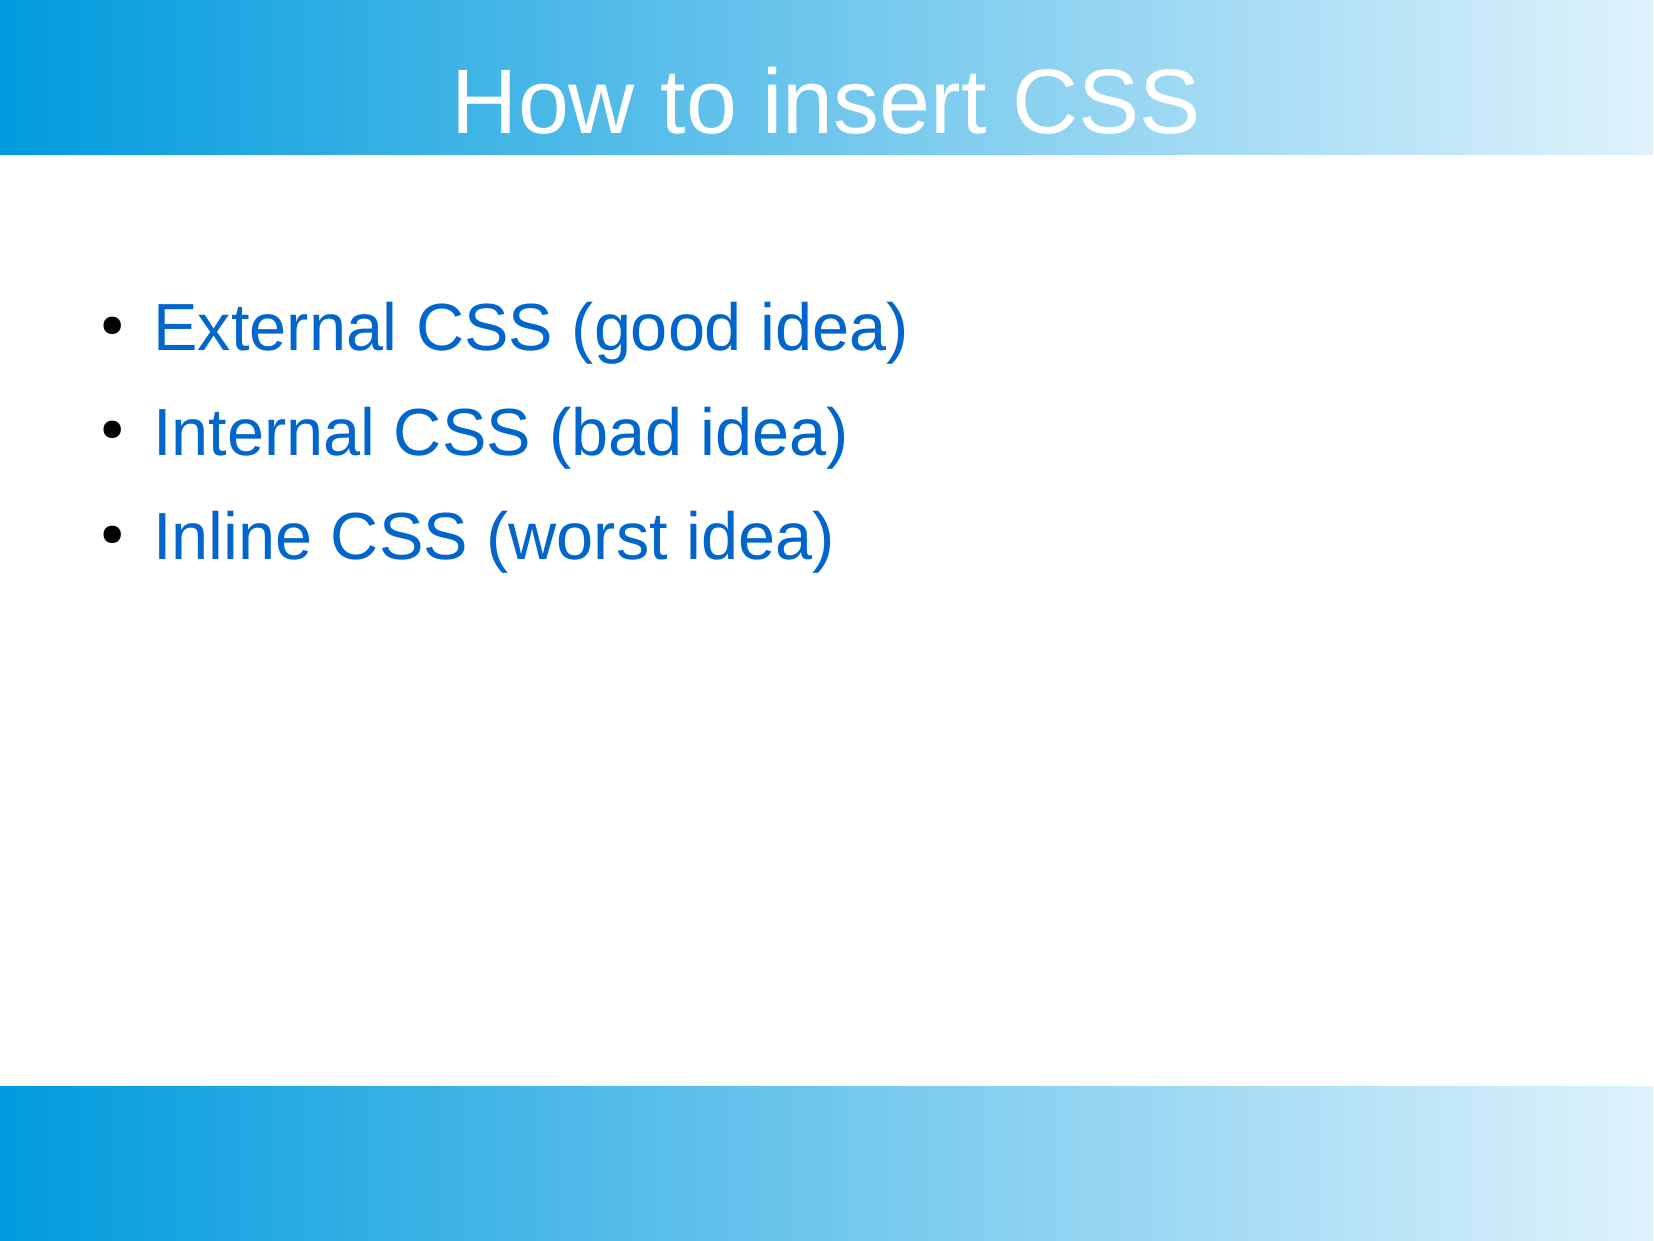

# How to insert CSS
External CSS (good idea)
Internal CSS (bad idea)
Inline CSS (worst idea)